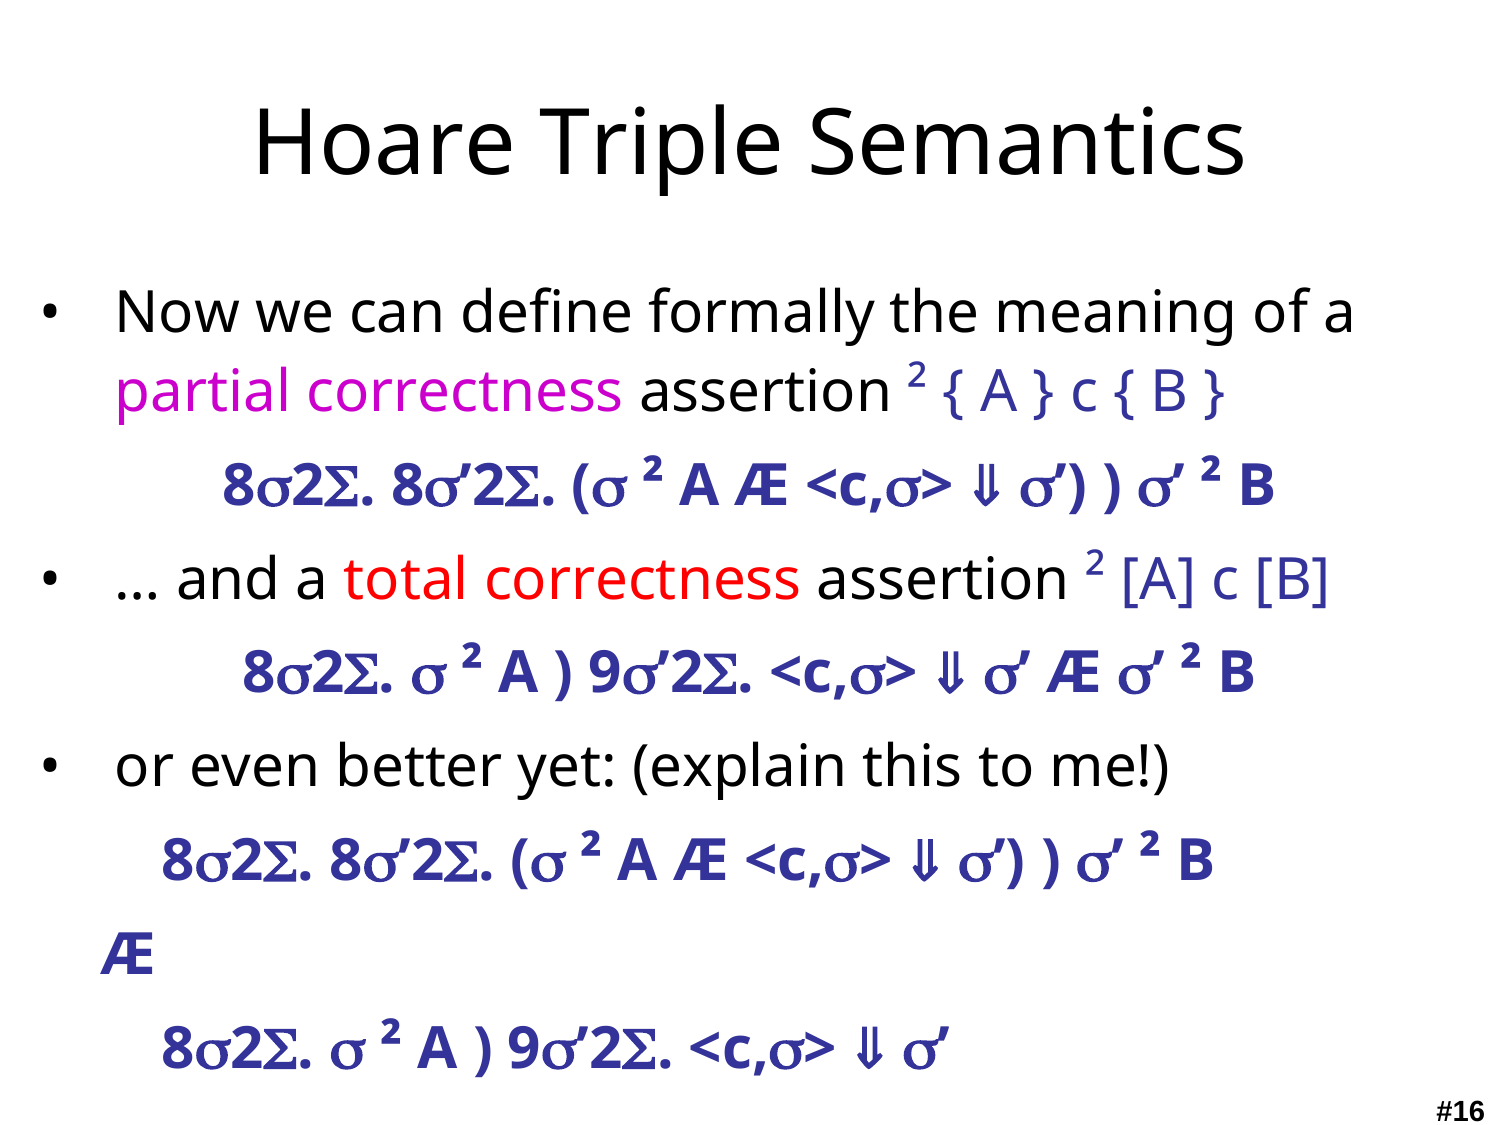

# Hoare Triple Semantics
Now we can define formally the meaning of a partial correctness assertion ² { A } c { B }
82. 8’2. ( ² A Æ <c,>  ’) ) ’ ² B
… and a total correctness assertion ² [A] c [B]
82.  ² A ) 9’2. <c,>  ’ Æ ’ ² B
or even better yet: (explain this to me!)
 82. 8’2. ( ² A Æ <c,>  ’) ) ’ ² B
 Æ
 82.  ² A ) 9’2. <c,>  ’
16